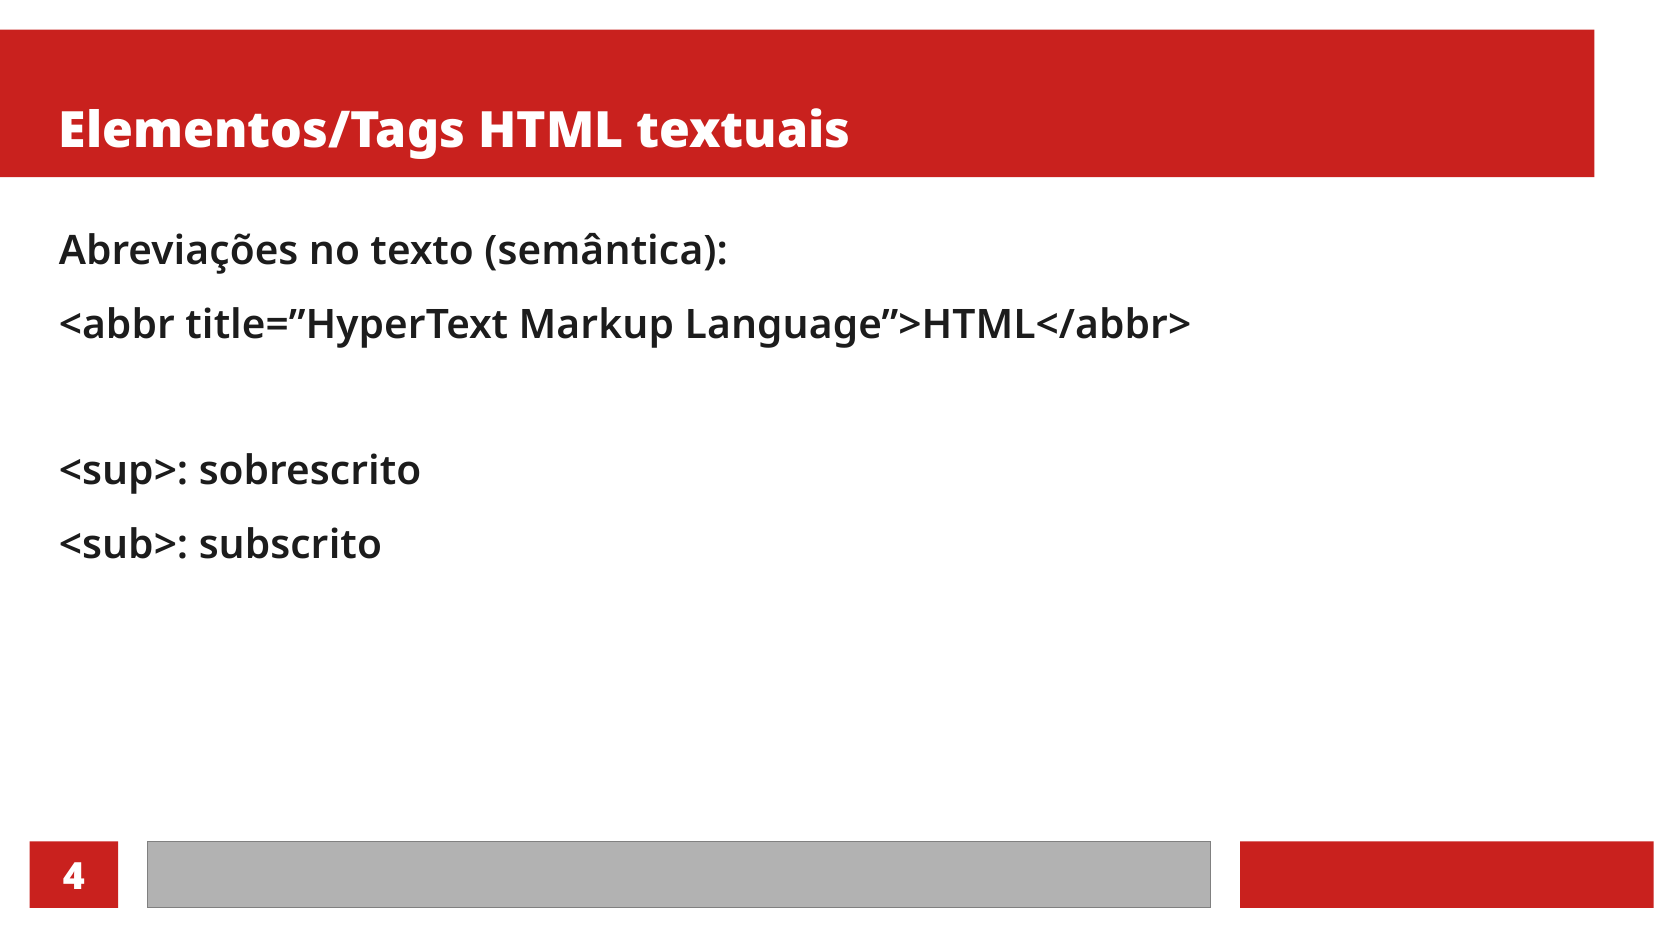

# Elementos/Tags HTML textuais
Abreviações no texto (semântica):
<abbr title=”HyperText Markup Language”>HTML</abbr>
<sup>: sobrescrito
<sub>: subscrito
4